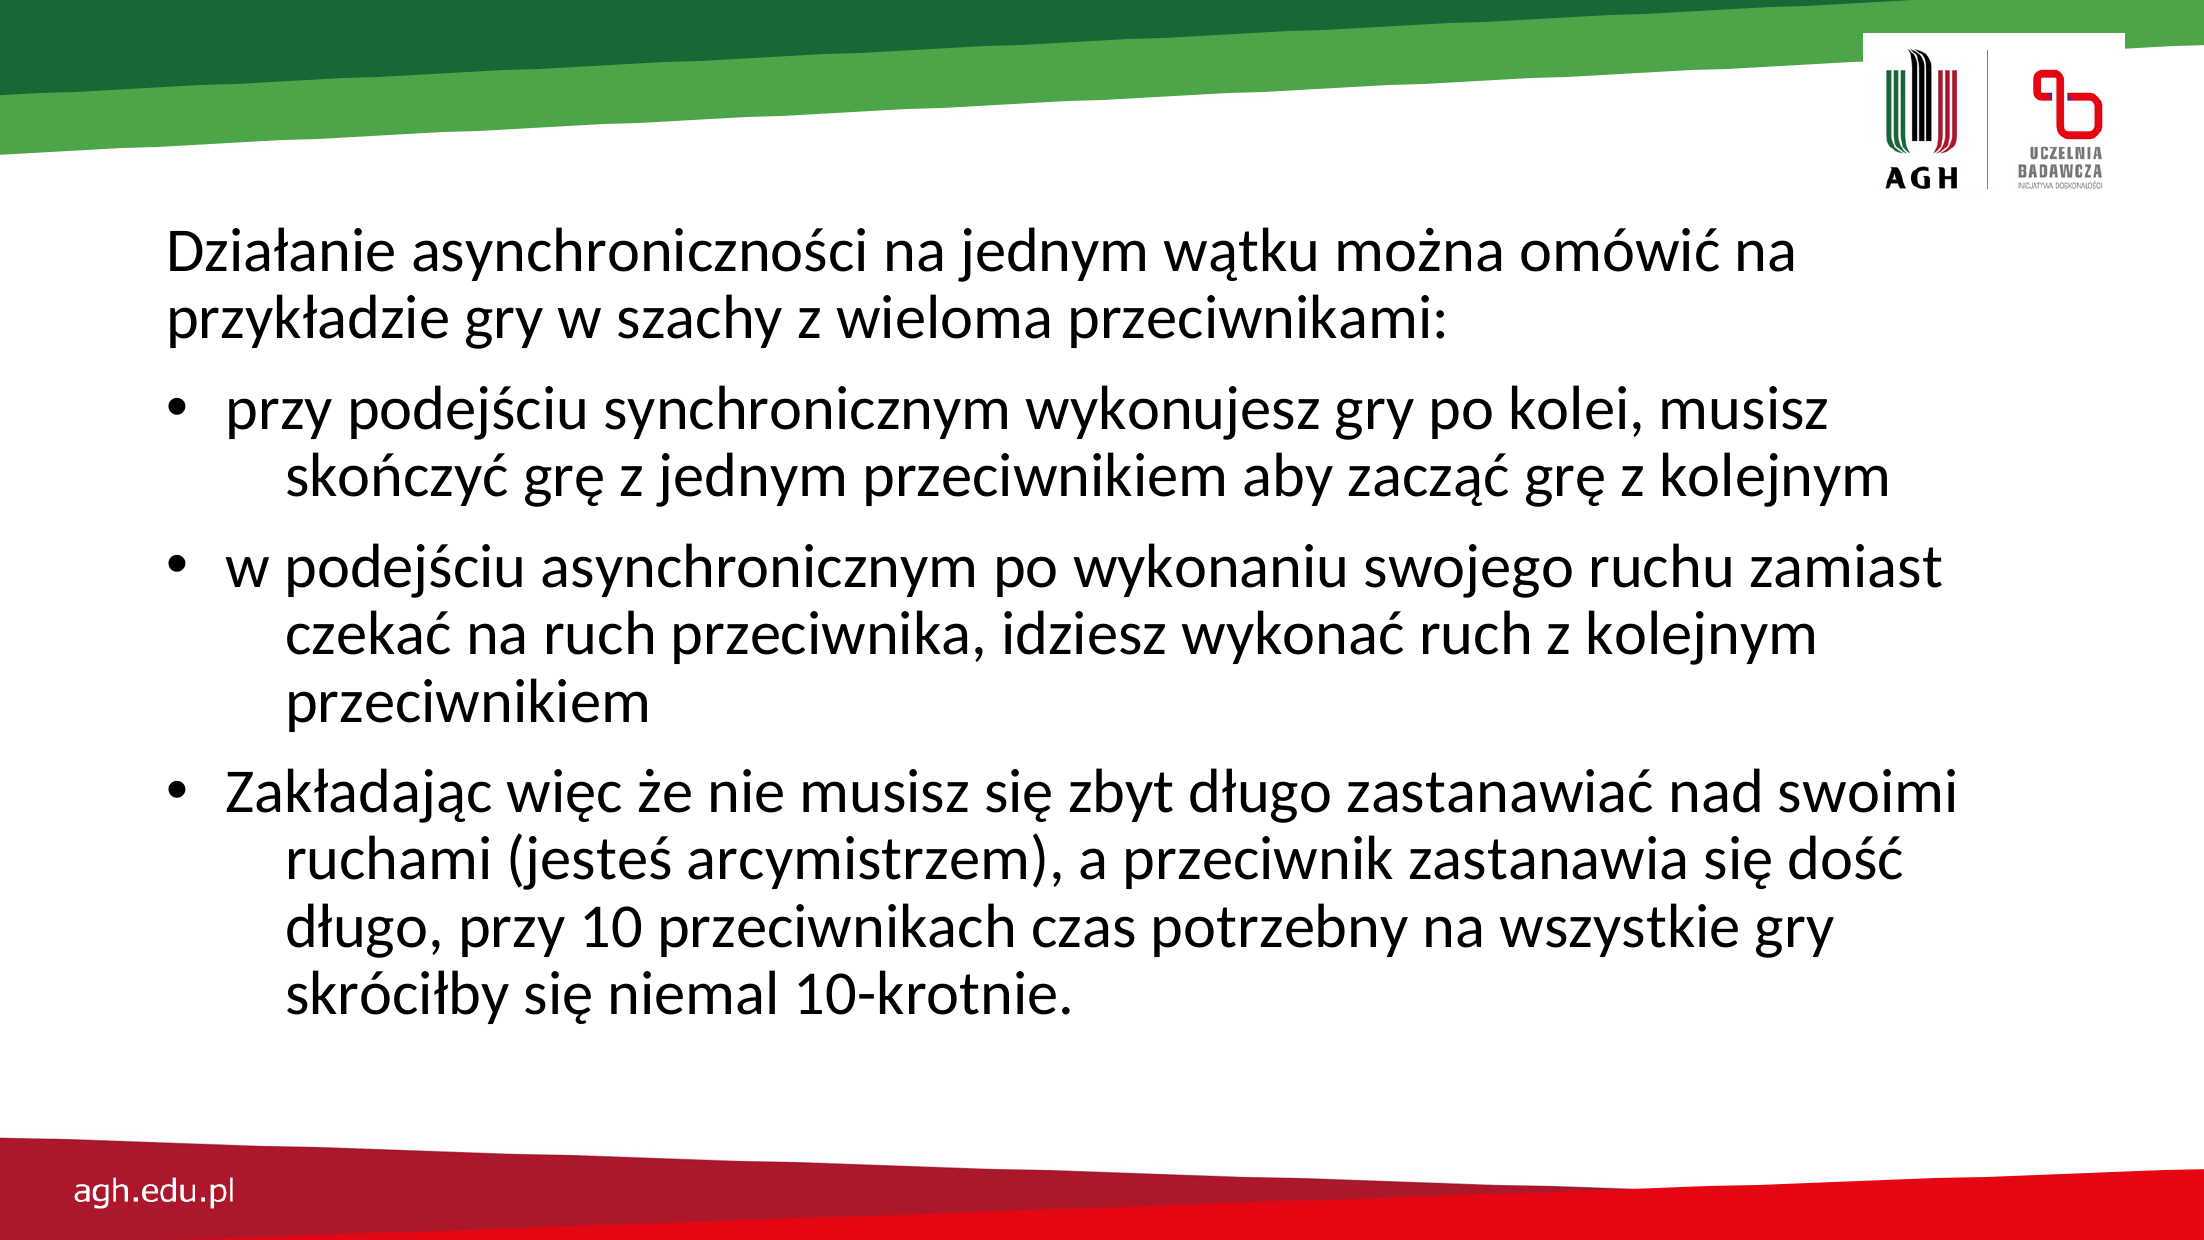

# Działanie asynchroniczności na jednym wątku można omówić na przykładzie gry w szachy z wieloma przeciwnikami:
przy podejściu synchronicznym wykonujesz gry po kolei, musisz skończyć grę z jednym przeciwnikiem aby zacząć grę z kolejnym
w podejściu asynchronicznym po wykonaniu swojego ruchu zamiast czekać na ruch przeciwnika, idziesz wykonać ruch z kolejnym przeciwnikiem
Zakładając więc że nie musisz się zbyt długo zastanawiać nad swoimi ruchami (jesteś arcymistrzem), a przeciwnik zastanawia się dość długo, przy 10 przeciwnikach czas potrzebny na wszystkie gry skróciłby się niemal 10-krotnie.